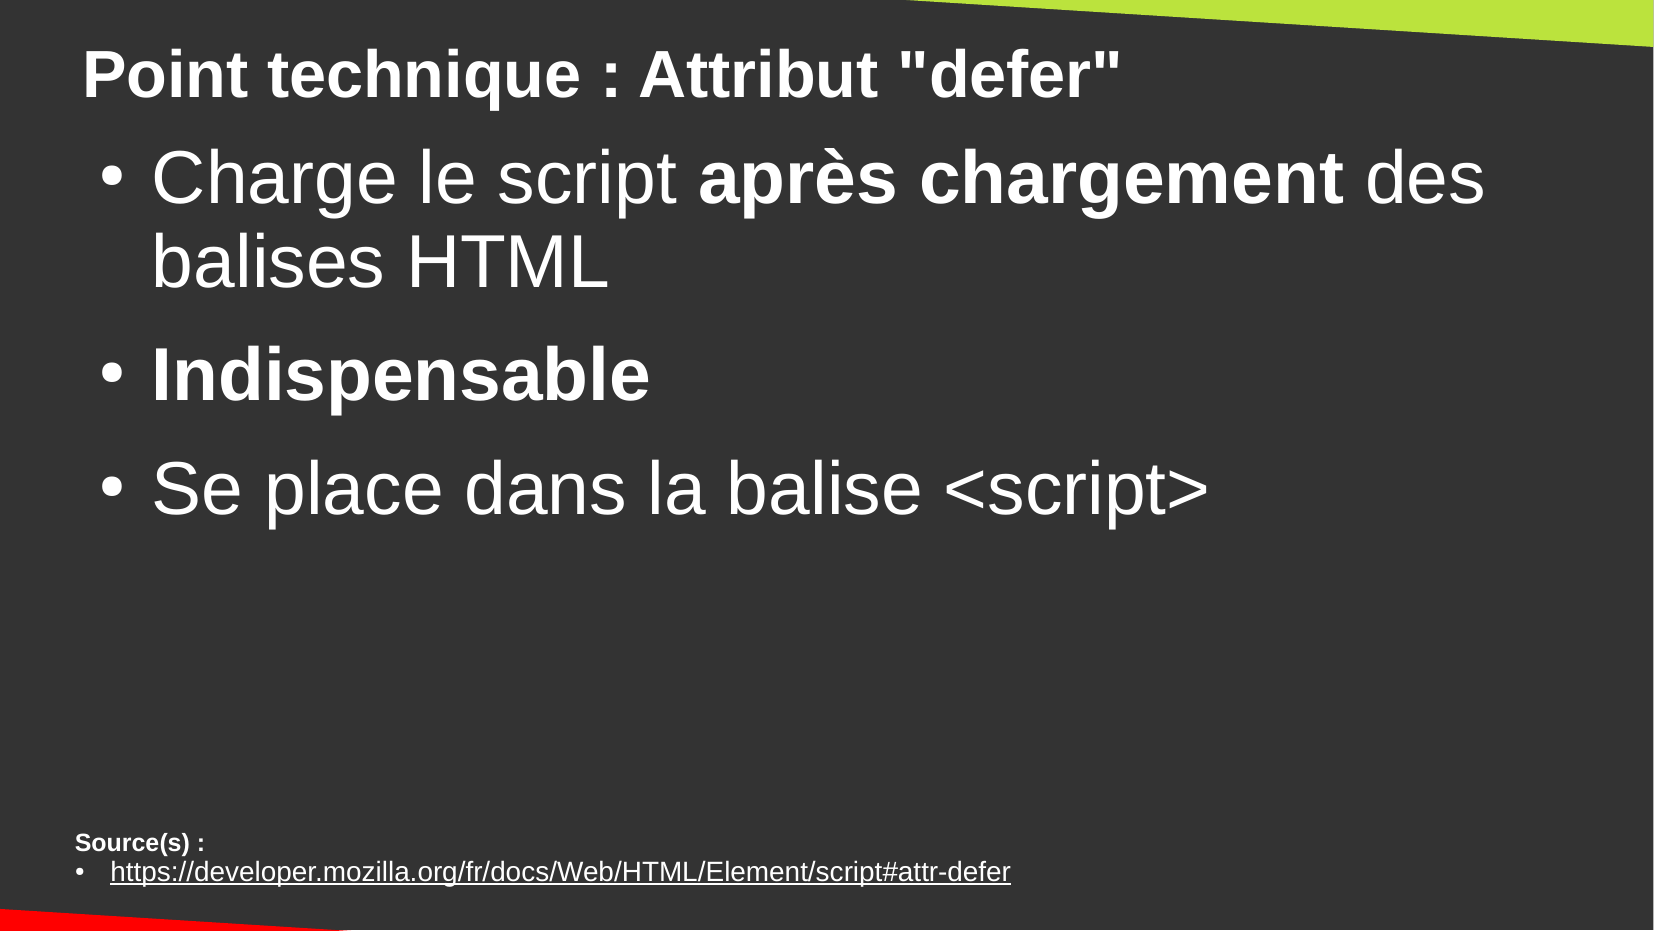

# Point technique : Attribut "defer"
Charge le script après chargement des balises HTML
Indispensable
Se place dans la balise <script>
Source(s) :
https://developer.mozilla.org/fr/docs/Web/HTML/Element/script#attr-defer